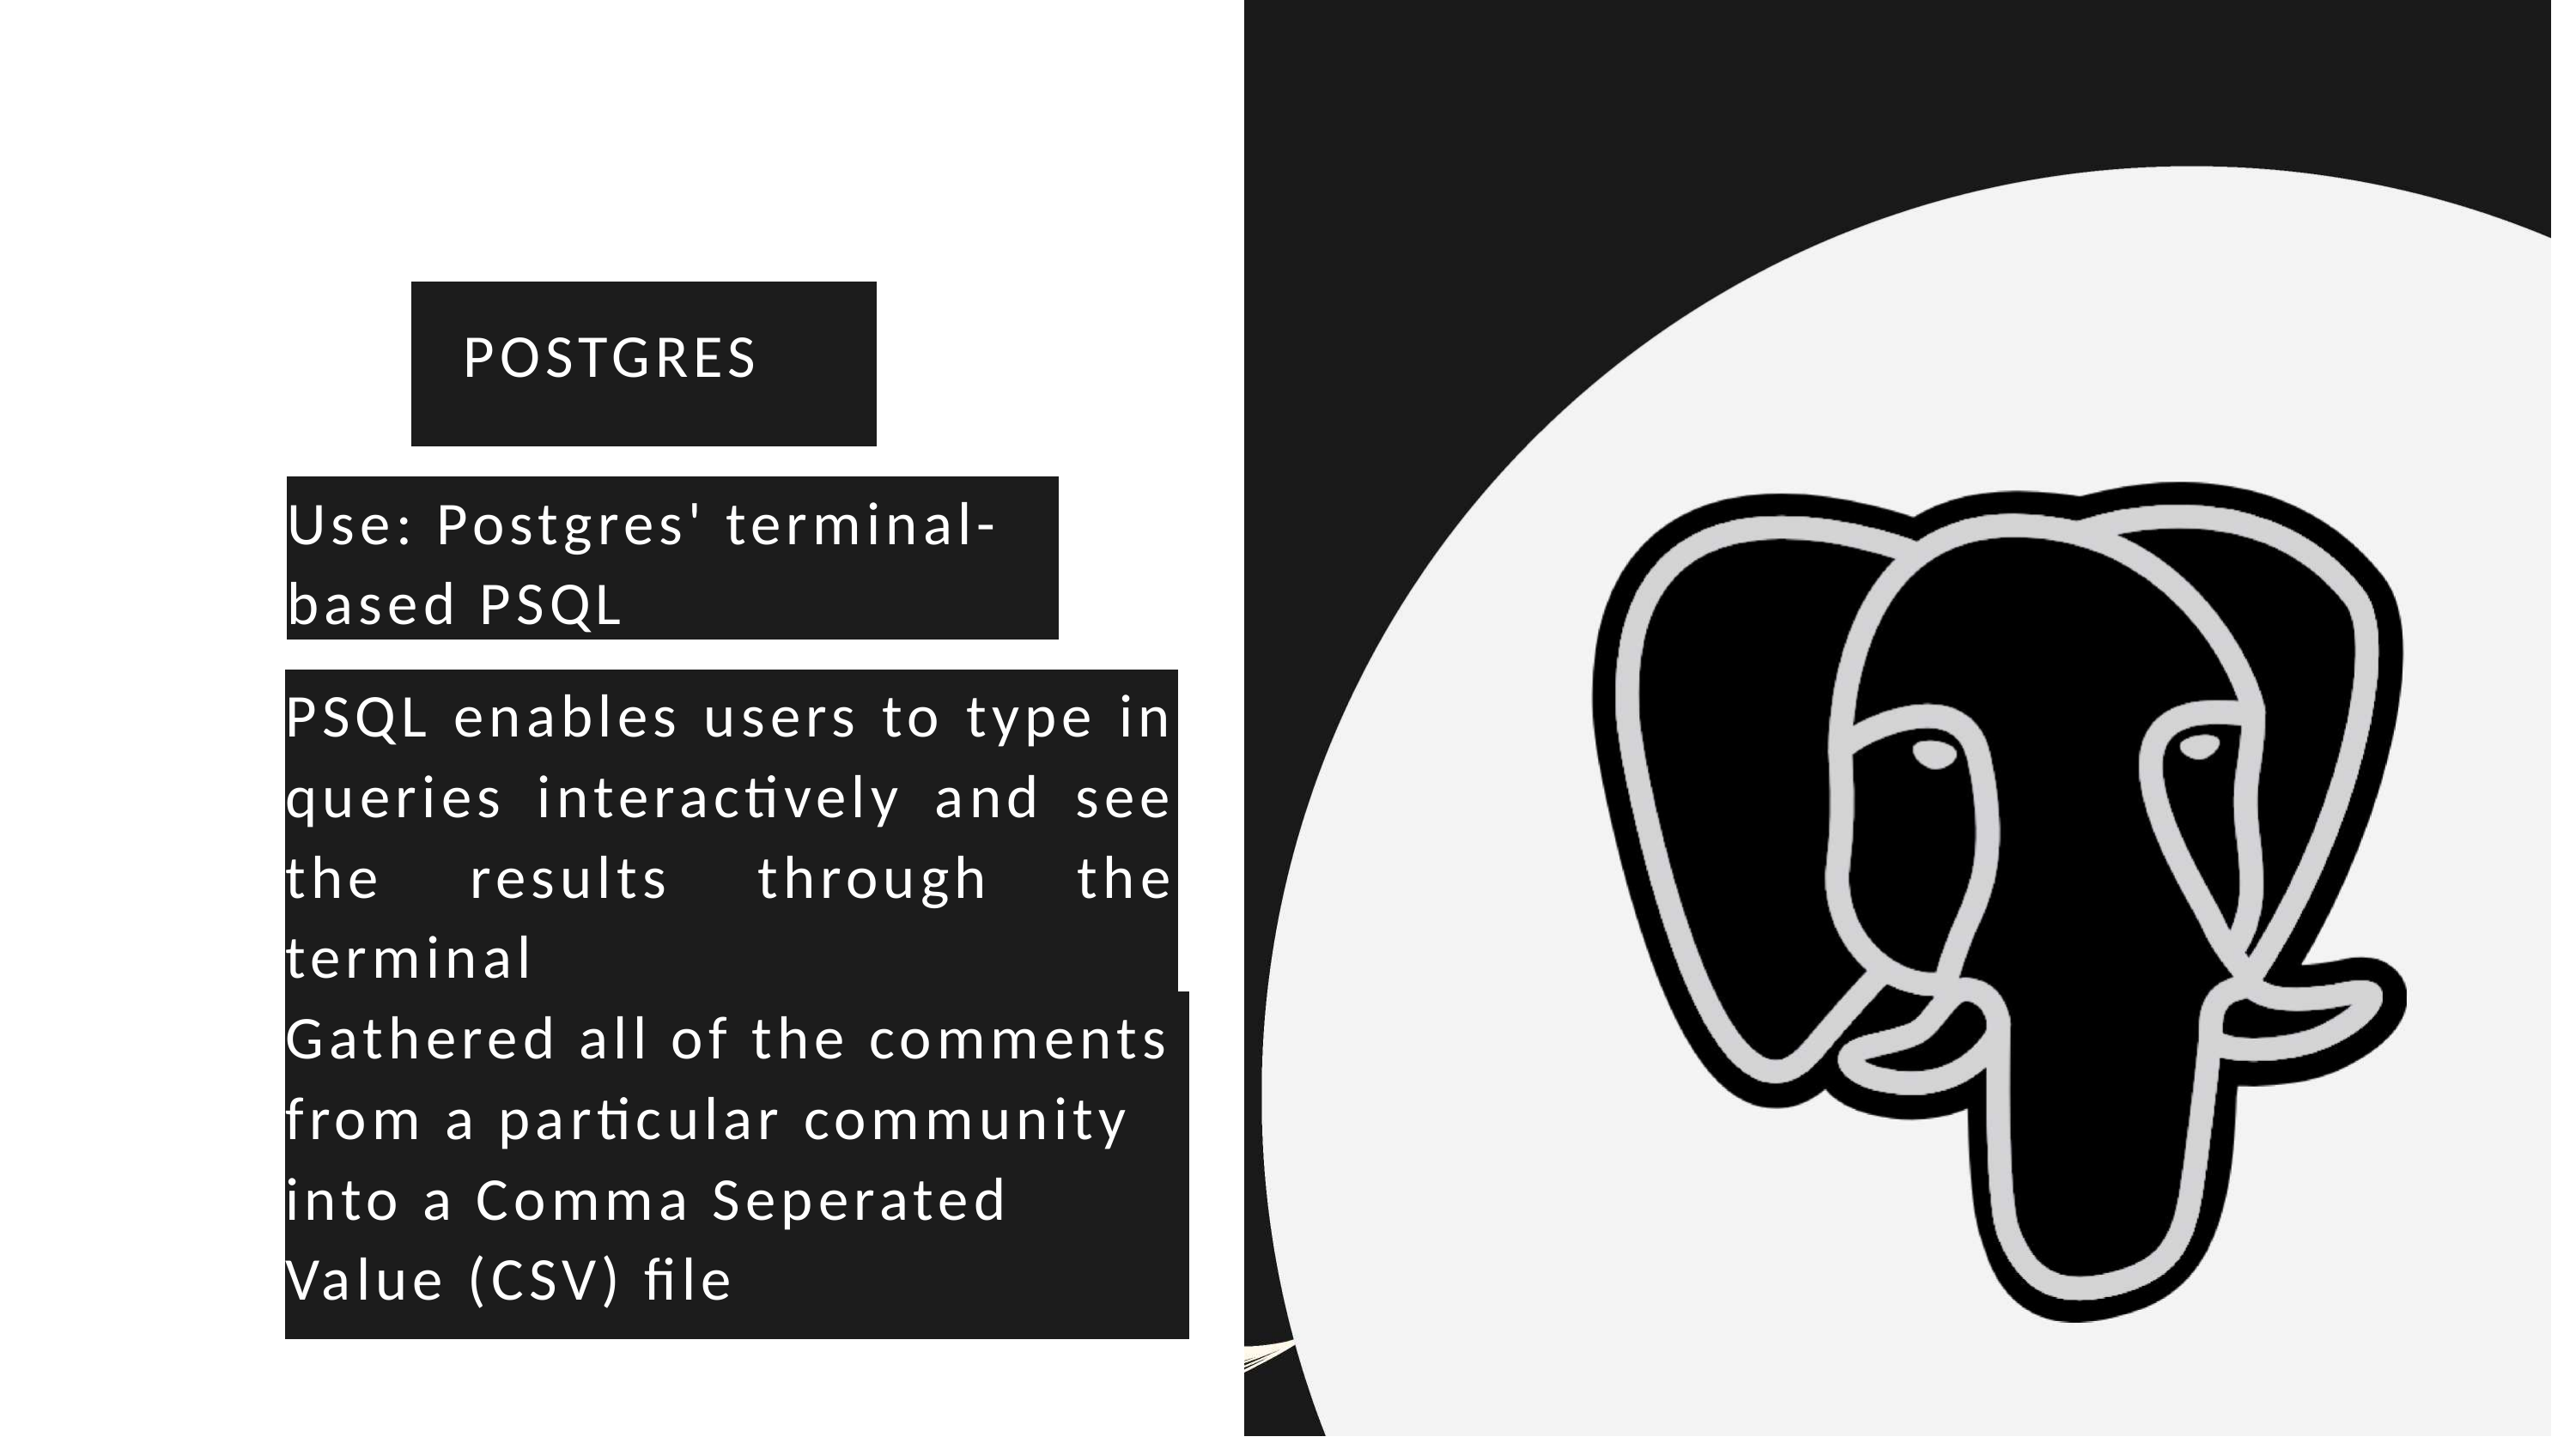

POSTGRES
Use: Postgres' terminal-based PSQL
PSQL enables users to type in queries interactively and see the results through the terminal
Gathered all of the comments from a particular community into a Comma Seperated Value (CSV) file